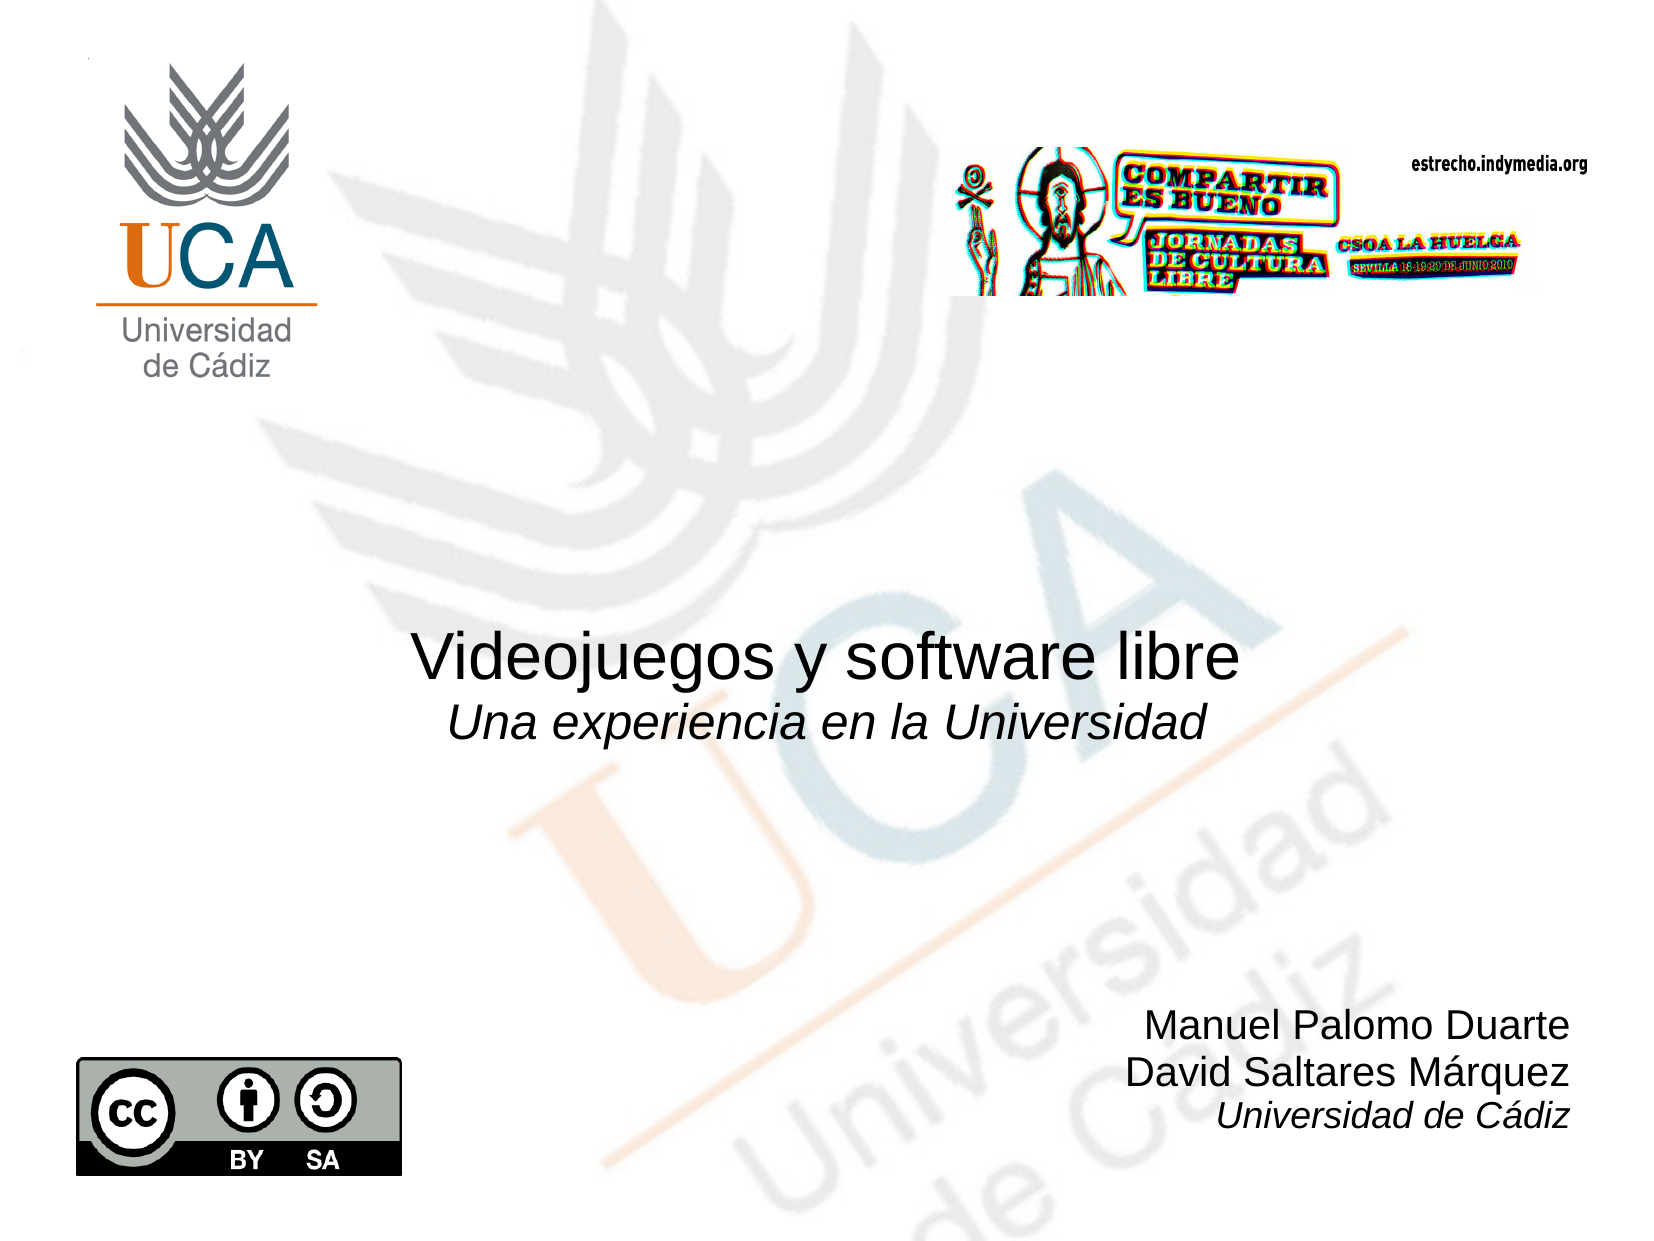

# Videojuegos y software libre
Una experiencia en la Universidad
Manuel Palomo Duarte
David Saltares Márquez
Universidad de Cádiz